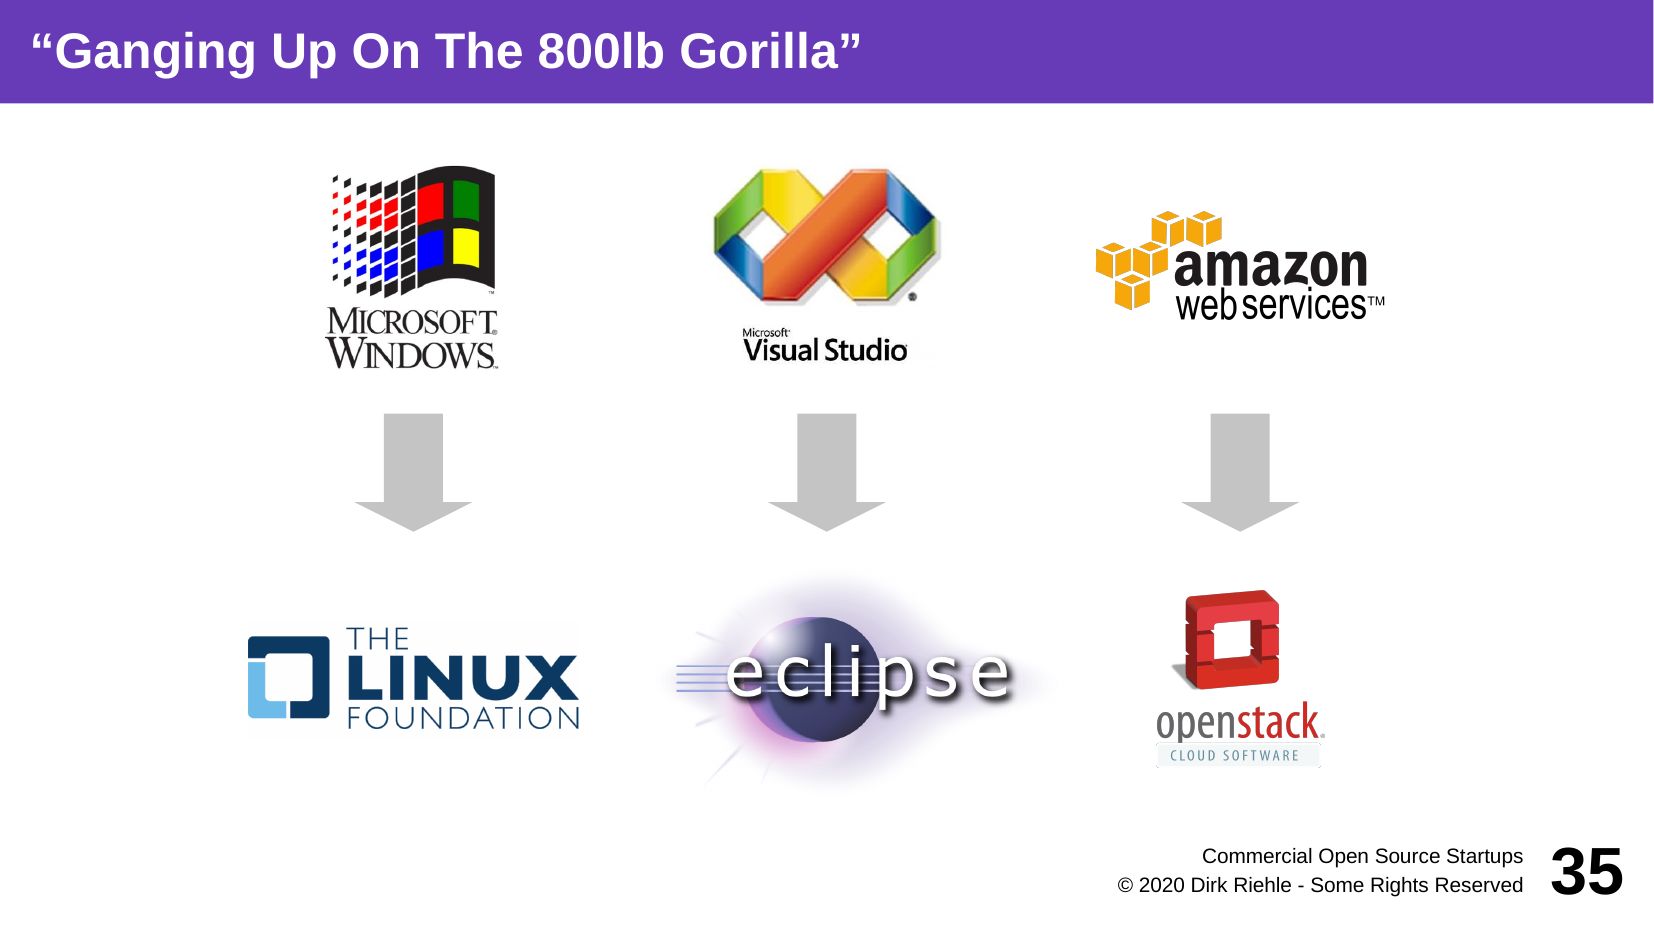

# “Ganging Up On The 800lb Gorilla”
Commercial Open Source Startups
35
© 2020 Dirk Riehle - Some Rights Reserved